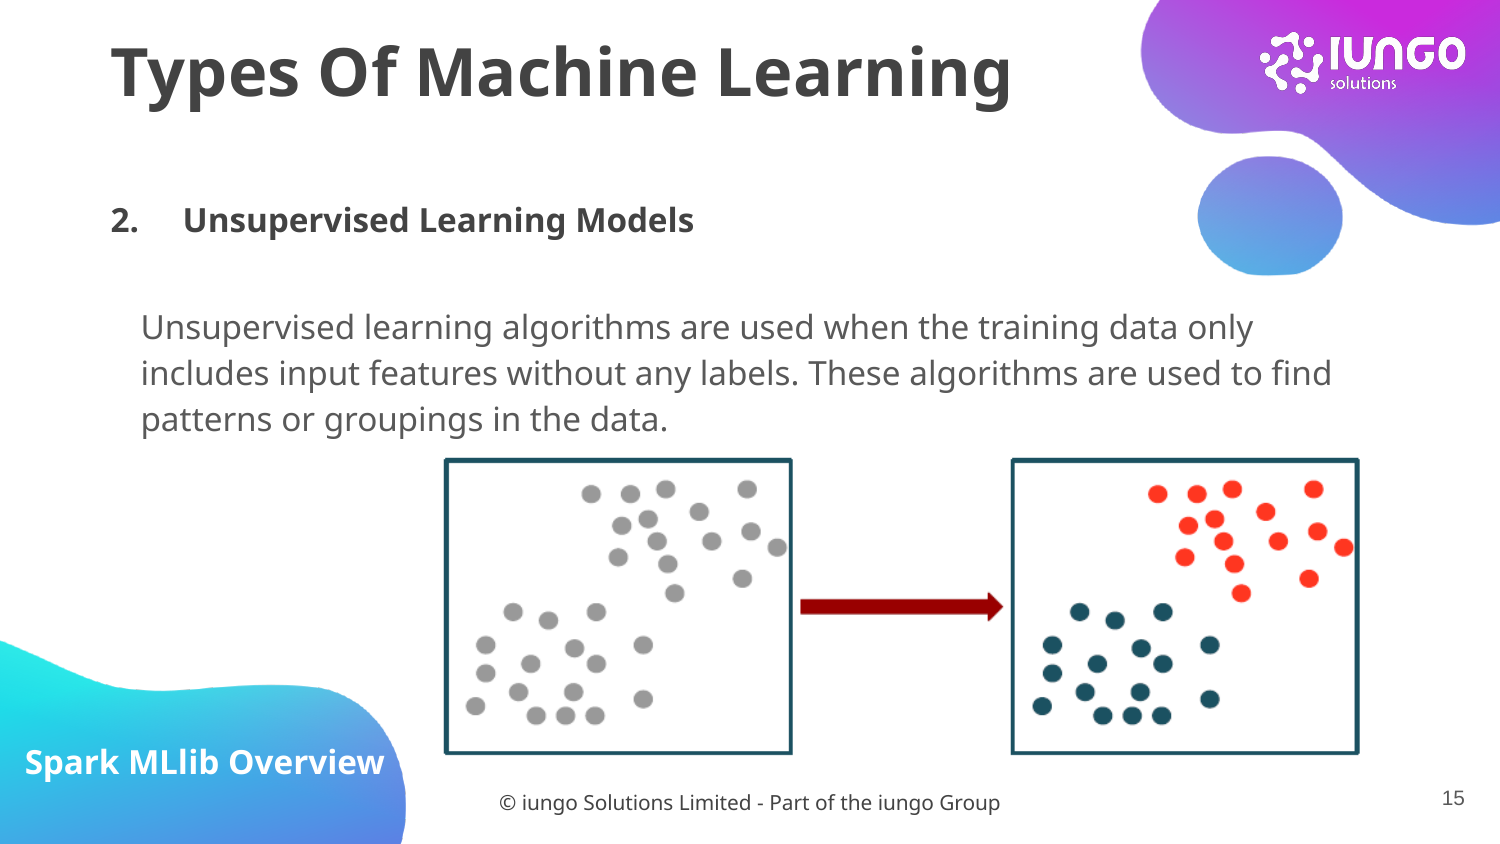

# Types Of Machine Learning
2. Unsupervised Learning Models
Unsupervised learning algorithms are used when the training data only includes input features without any labels. These algorithms are used to find patterns or groupings in the data.
Spark MLlib Overview